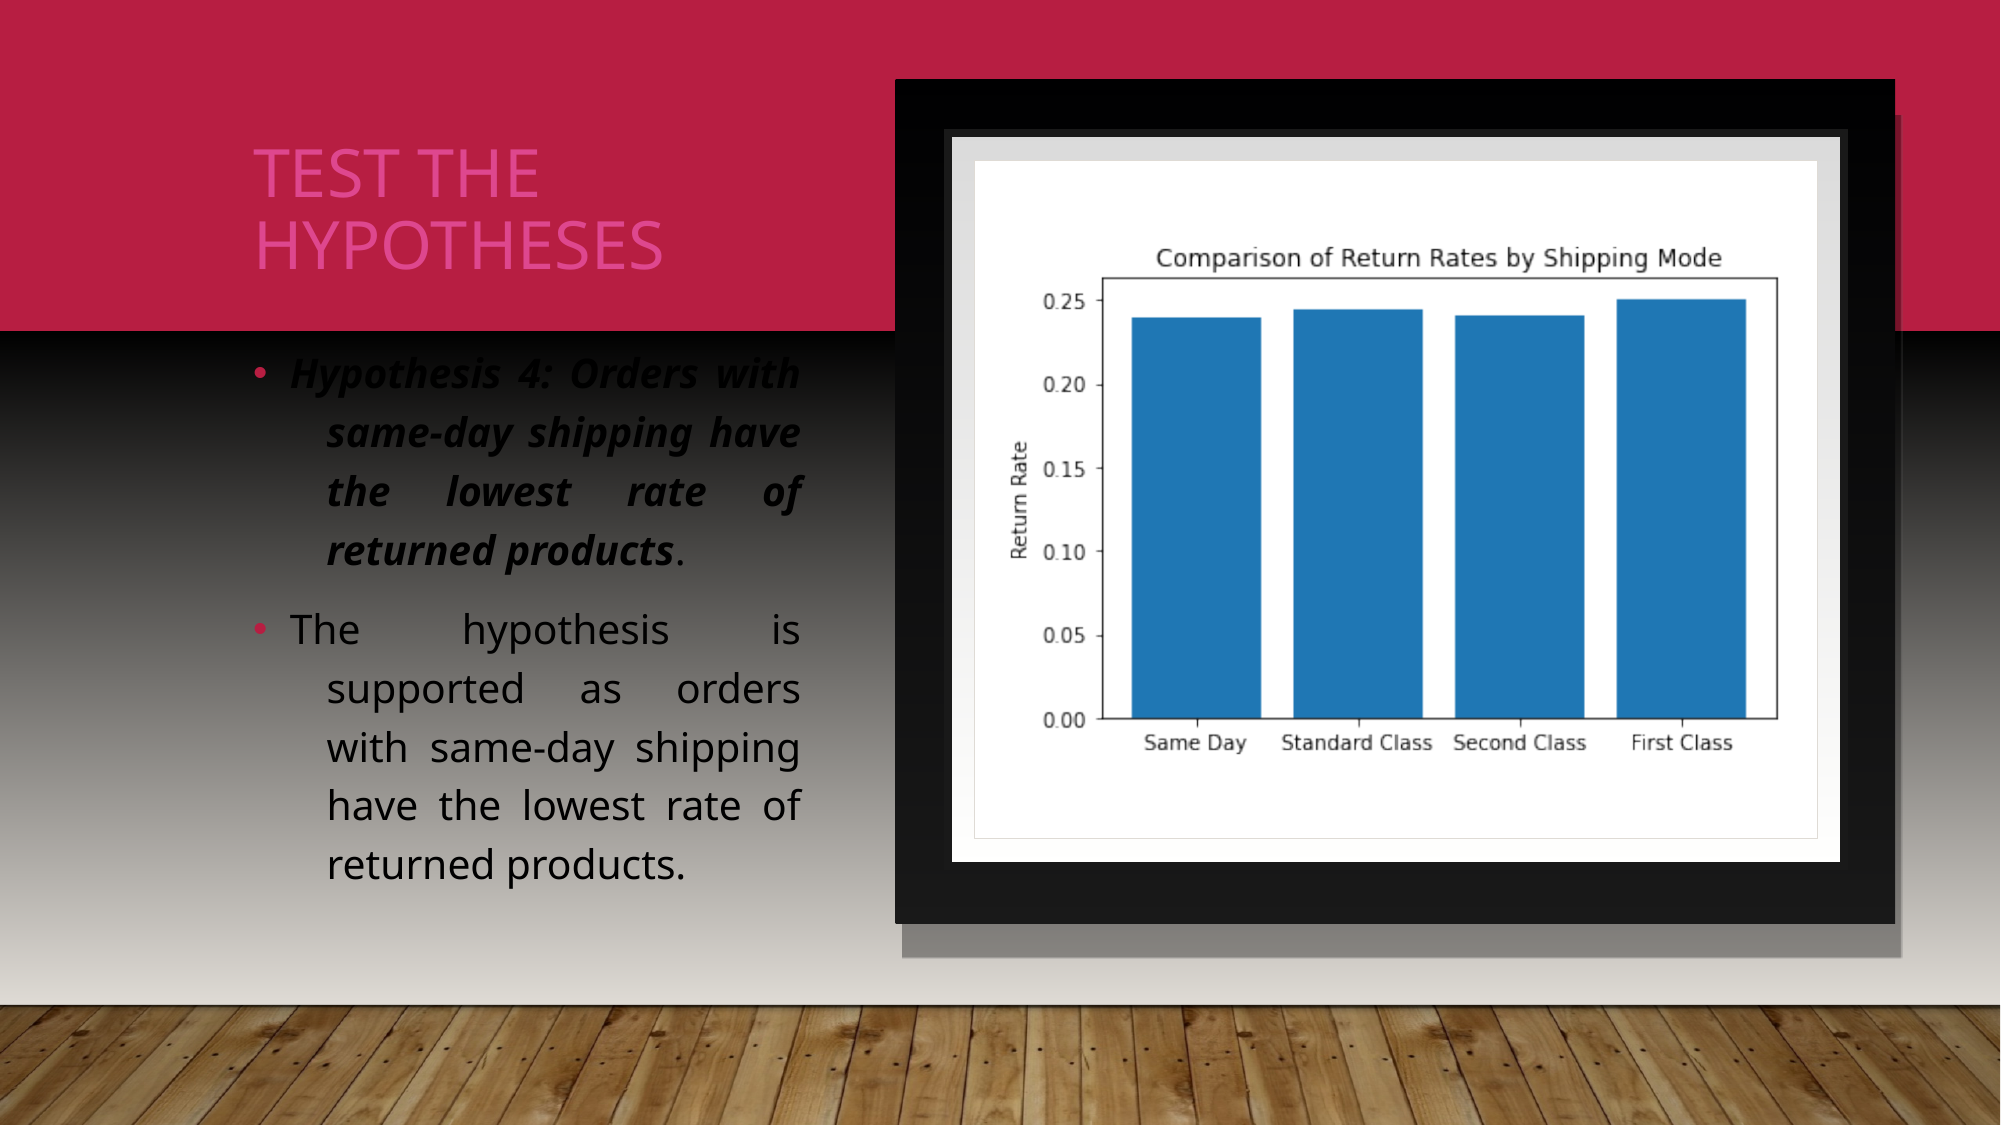

# Test the hypotheses
Hypothesis 4: Orders with same-day shipping have the lowest rate of returned products.
The hypothesis is supported as orders with same-day shipping have the lowest rate of returned products.